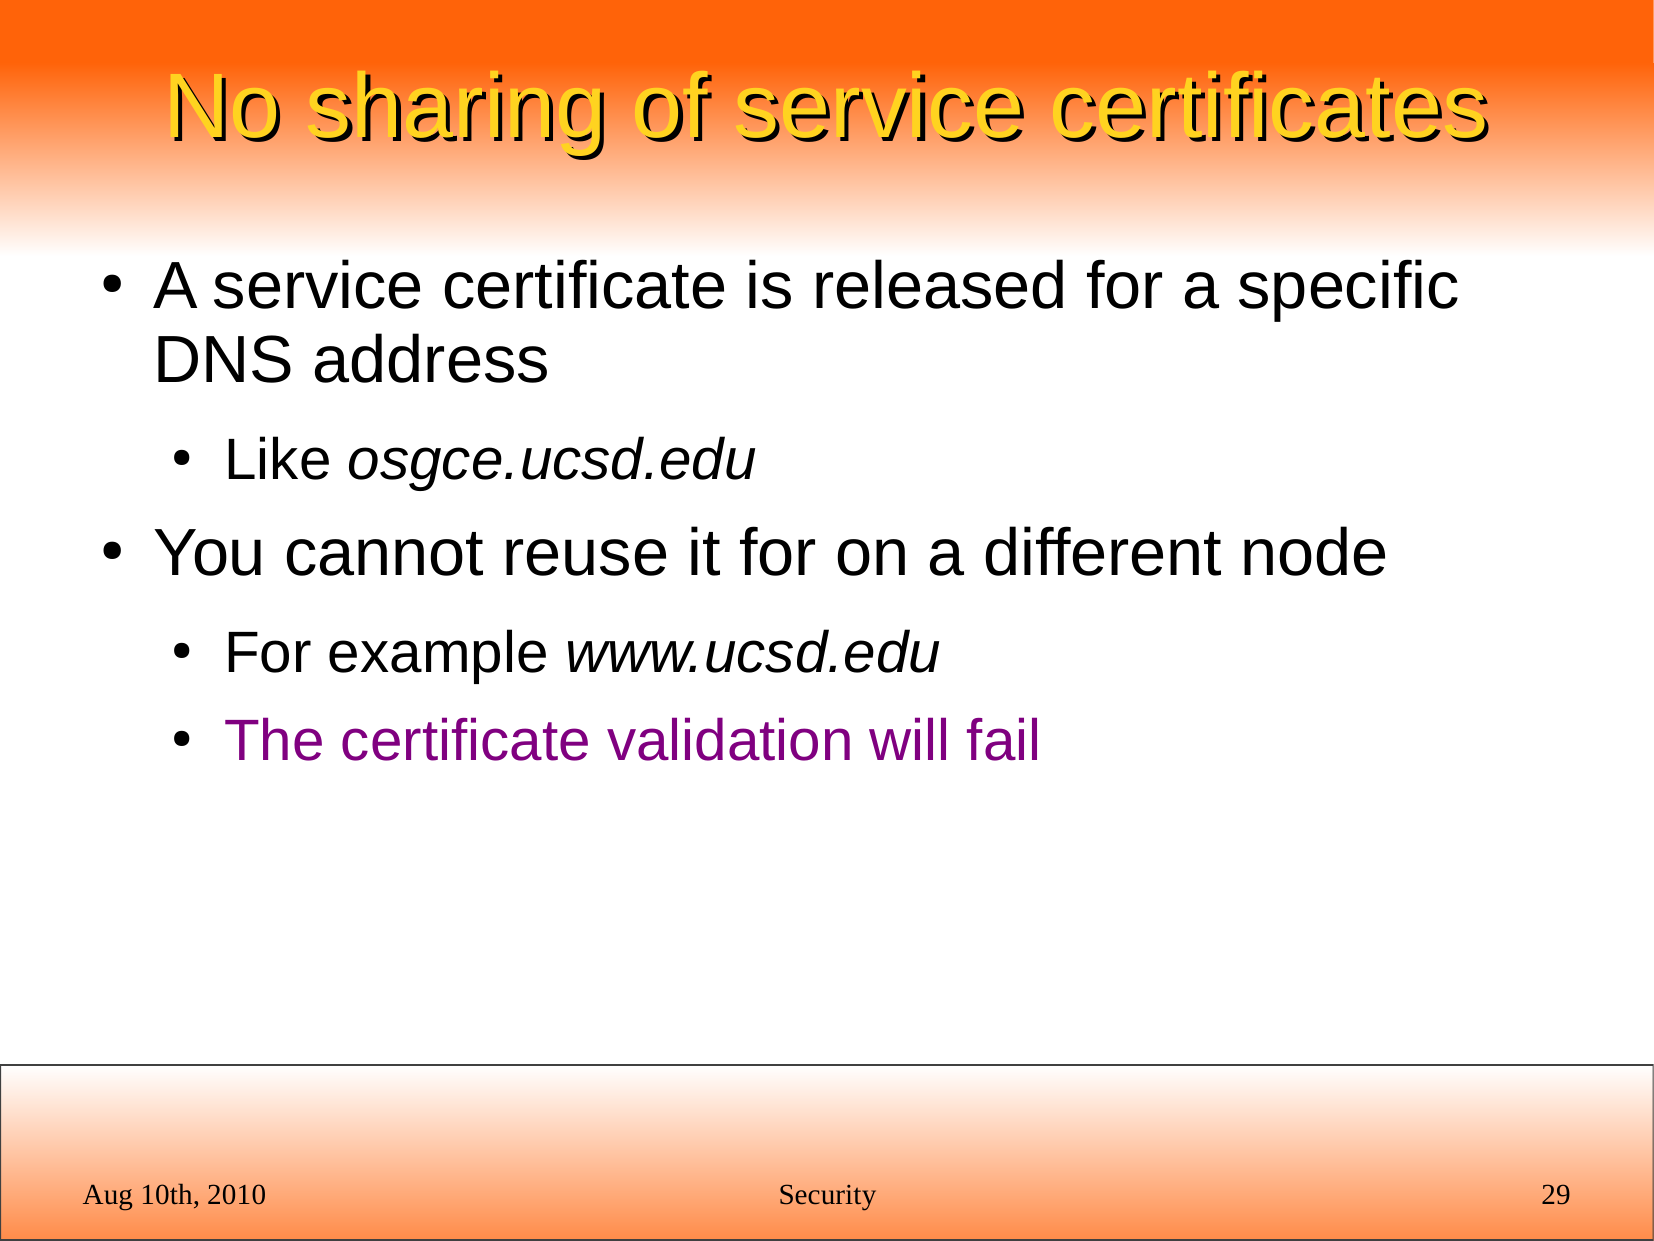

# No sharing of service certificates
A service certificate is released for a specific DNS address
Like osgce.ucsd.edu
You cannot reuse it for on a different node
For example www.ucsd.edu
The certificate validation will fail
Aug 10th, 2010
Security
29